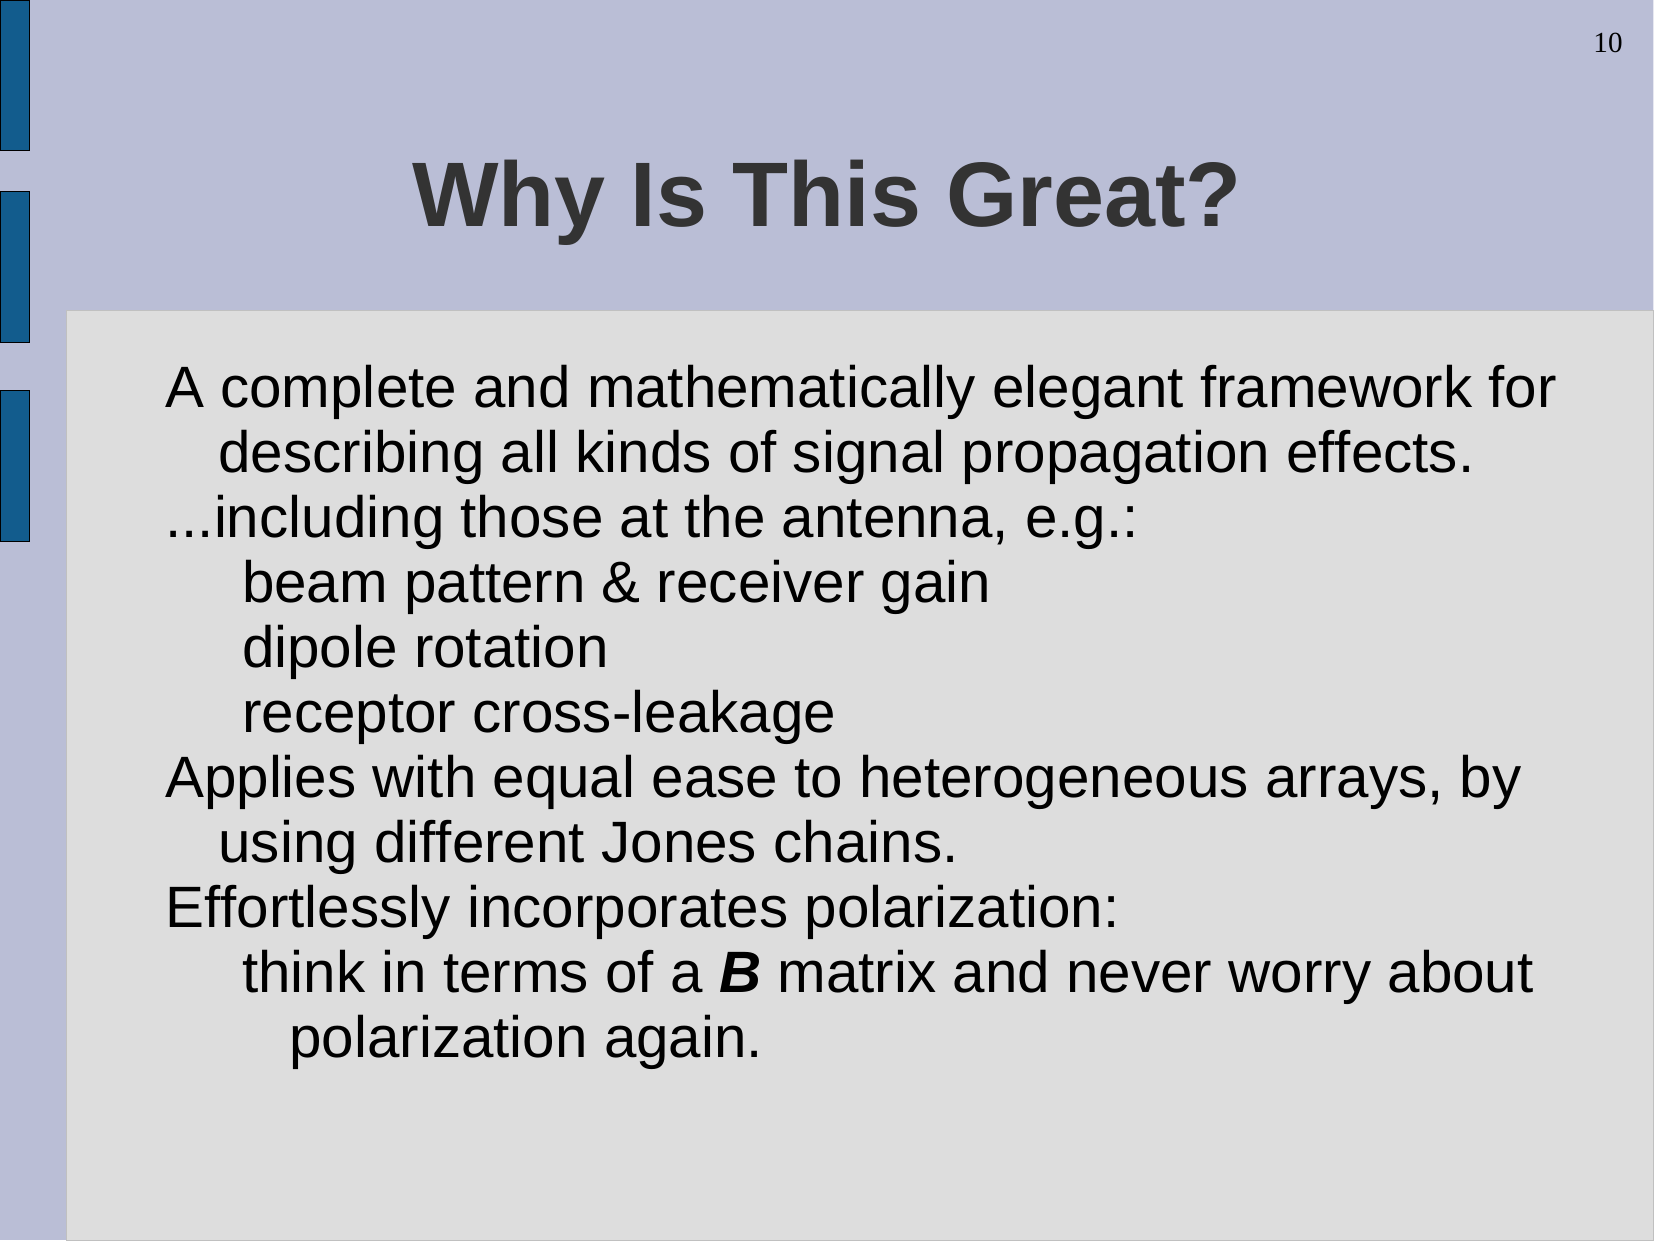

10
# Why Is This Great?
A complete and mathematically elegant framework for describing all kinds of signal propagation effects.
...including those at the antenna, e.g.:
beam pattern & receiver gain
dipole rotation
receptor cross-leakage
Applies with equal ease to heterogeneous arrays, by using different Jones chains.
Effortlessly incorporates polarization:
think in terms of a B matrix and never worry about polarization again.